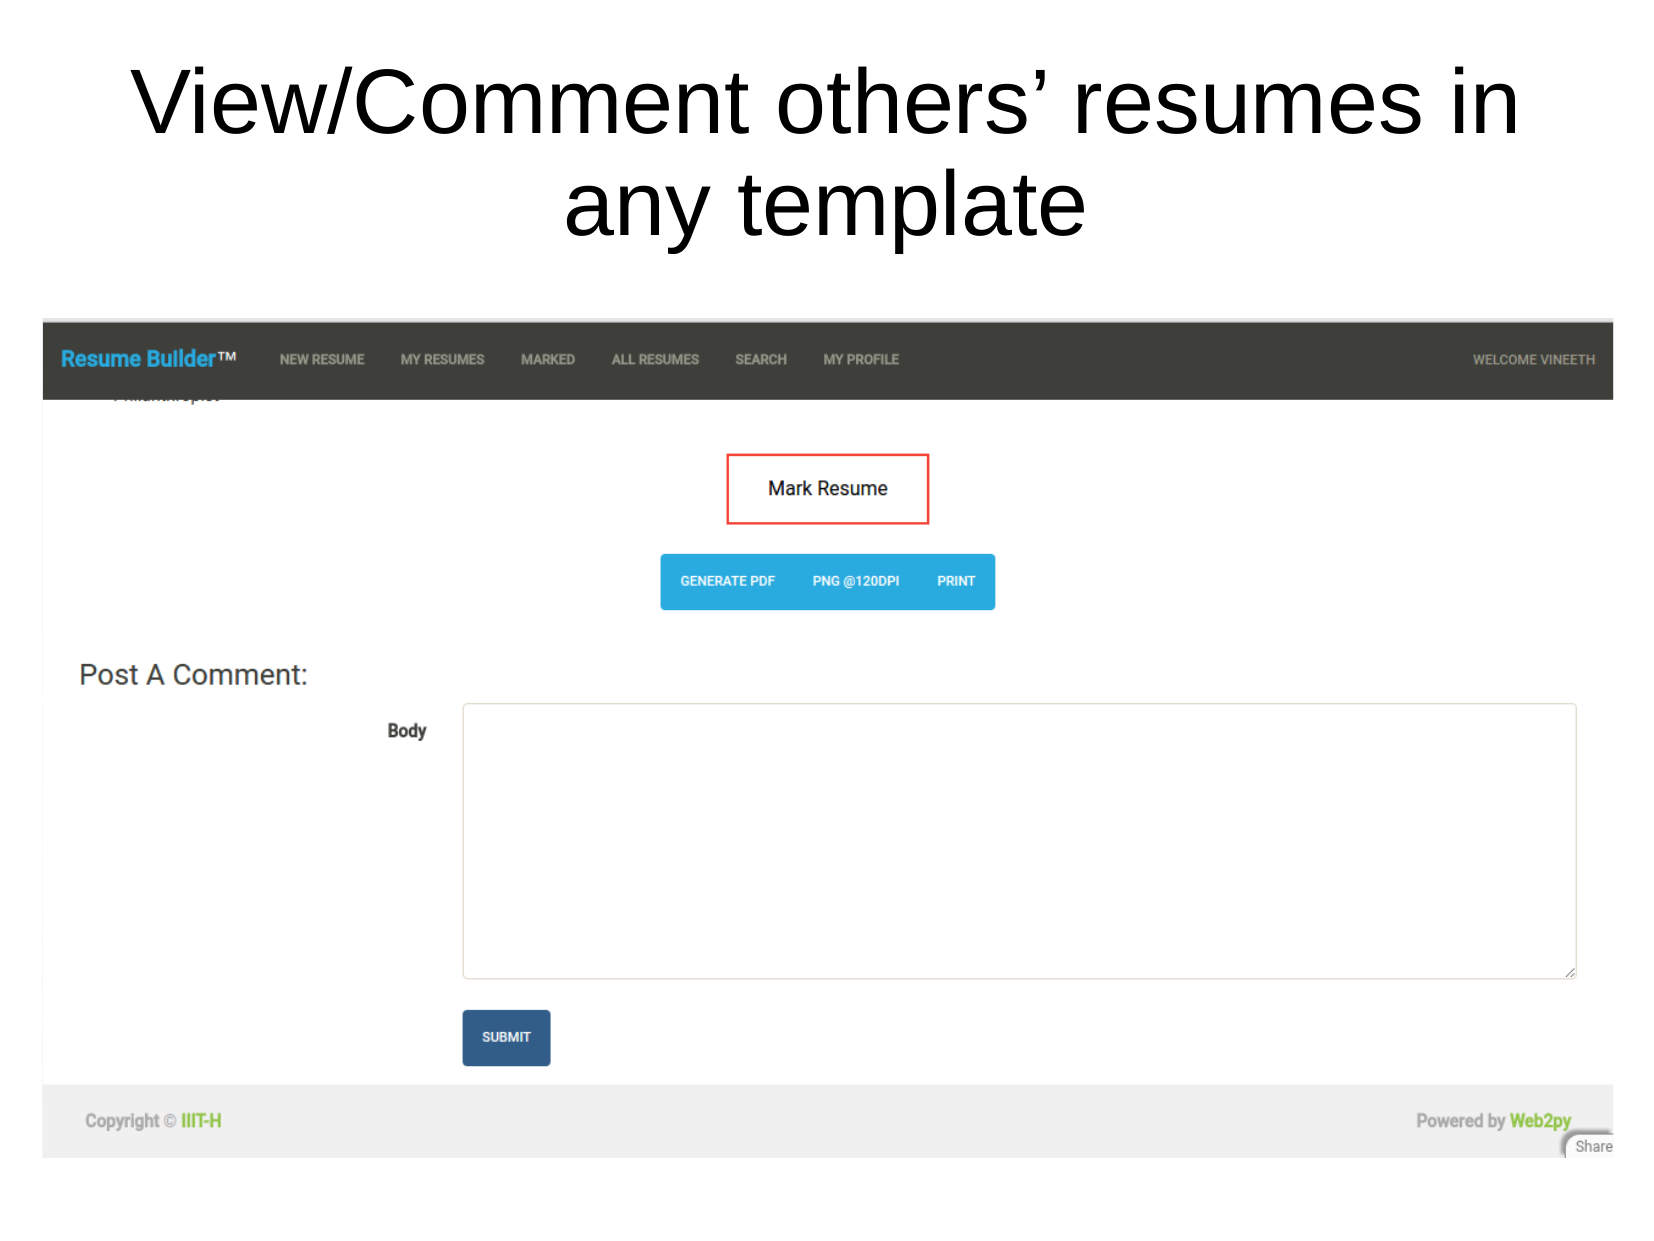

# View/Comment others’ resumes in any template